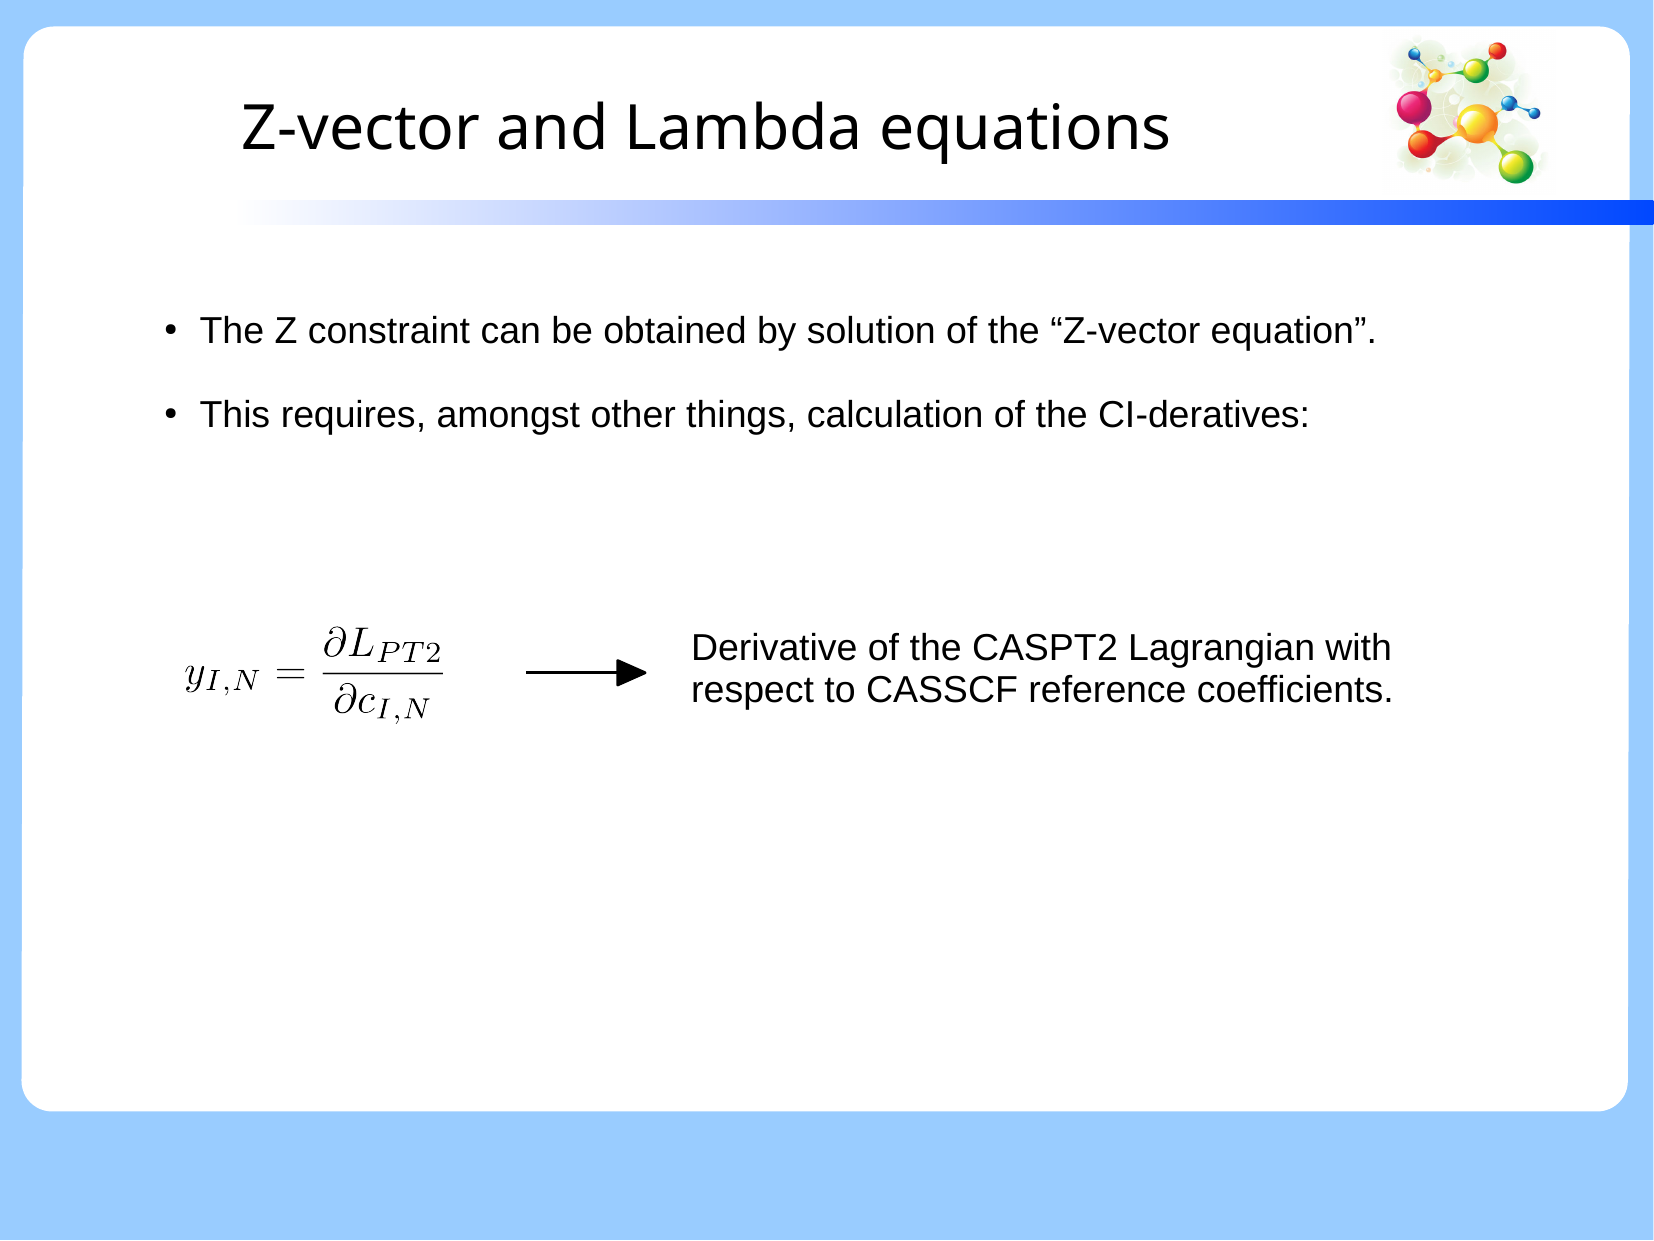

# Z-vector and Lambda equations
The Z constraint can be obtained by solution of the “Z-vector equation”.
This requires, amongst other things, calculation of the CI-deratives:
Derivative of the CASPT2 Lagrangian with respect to CASSCF reference coefficients.